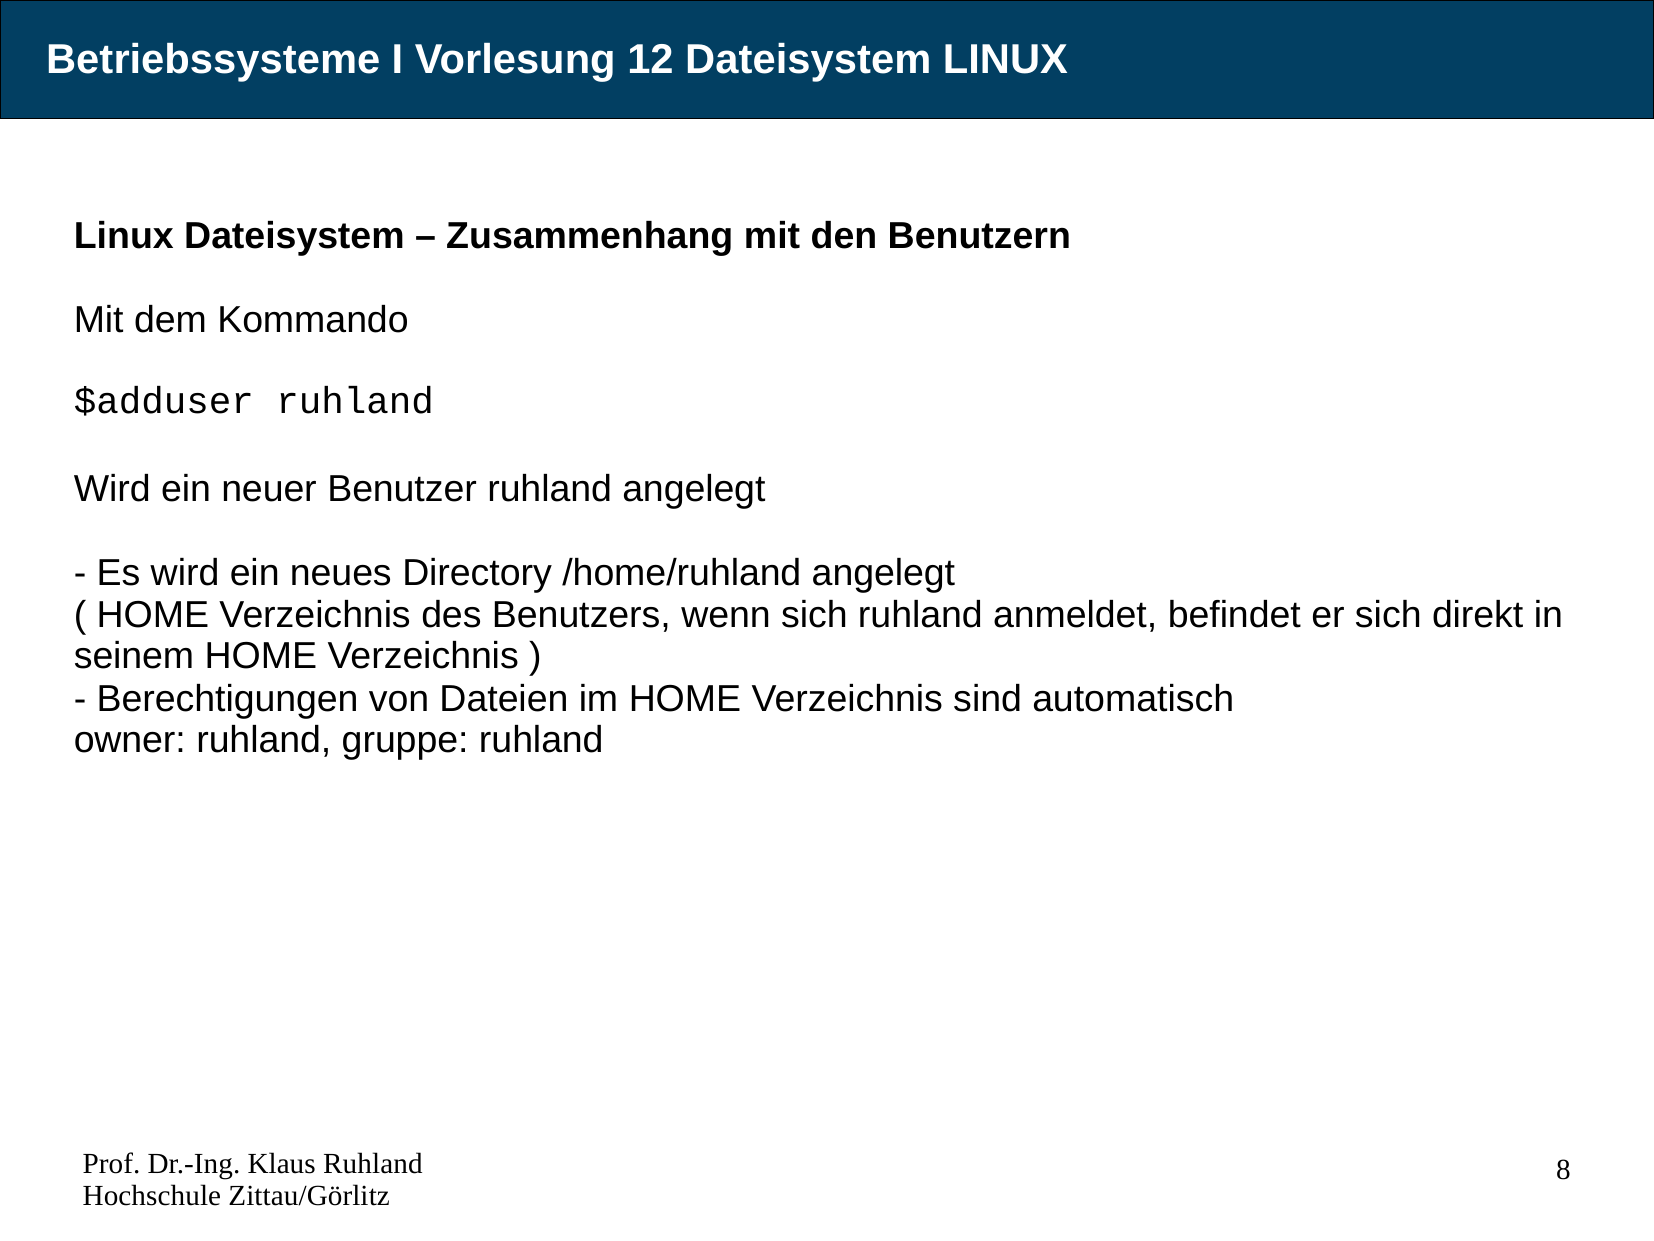

Linux Dateisystem – Zusammenhang mit den Benutzern
Mit dem Kommando
$adduser ruhland
Wird ein neuer Benutzer ruhland angelegt
- Es wird ein neues Directory /home/ruhland angelegt
( HOME Verzeichnis des Benutzers, wenn sich ruhland anmeldet, befindet er sich direkt in seinem HOME Verzeichnis )
- Berechtigungen von Dateien im HOME Verzeichnis sind automatisch
owner: ruhland, gruppe: ruhland
8